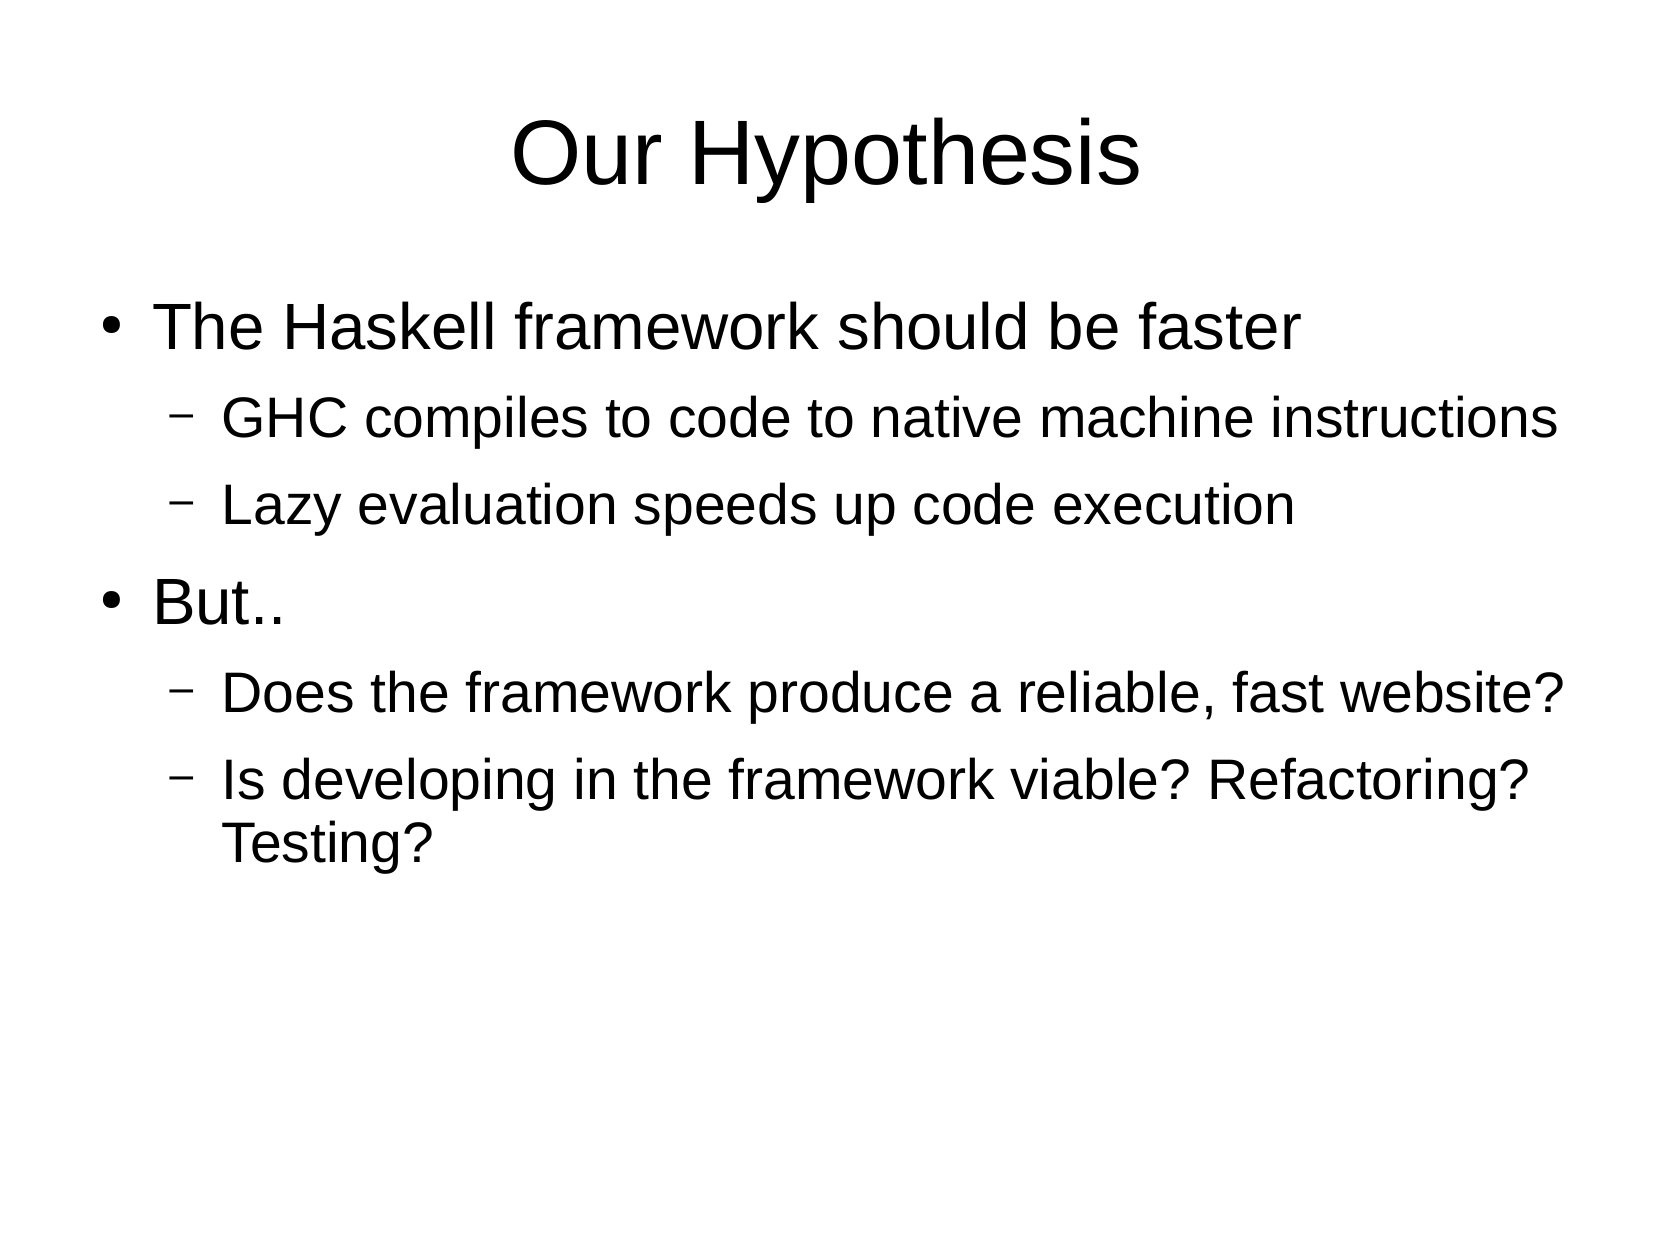

# Our Hypothesis
The Haskell framework should be faster
GHC compiles to code to native machine instructions
Lazy evaluation speeds up code execution
But..
Does the framework produce a reliable, fast website?
Is developing in the framework viable? Refactoring? Testing?